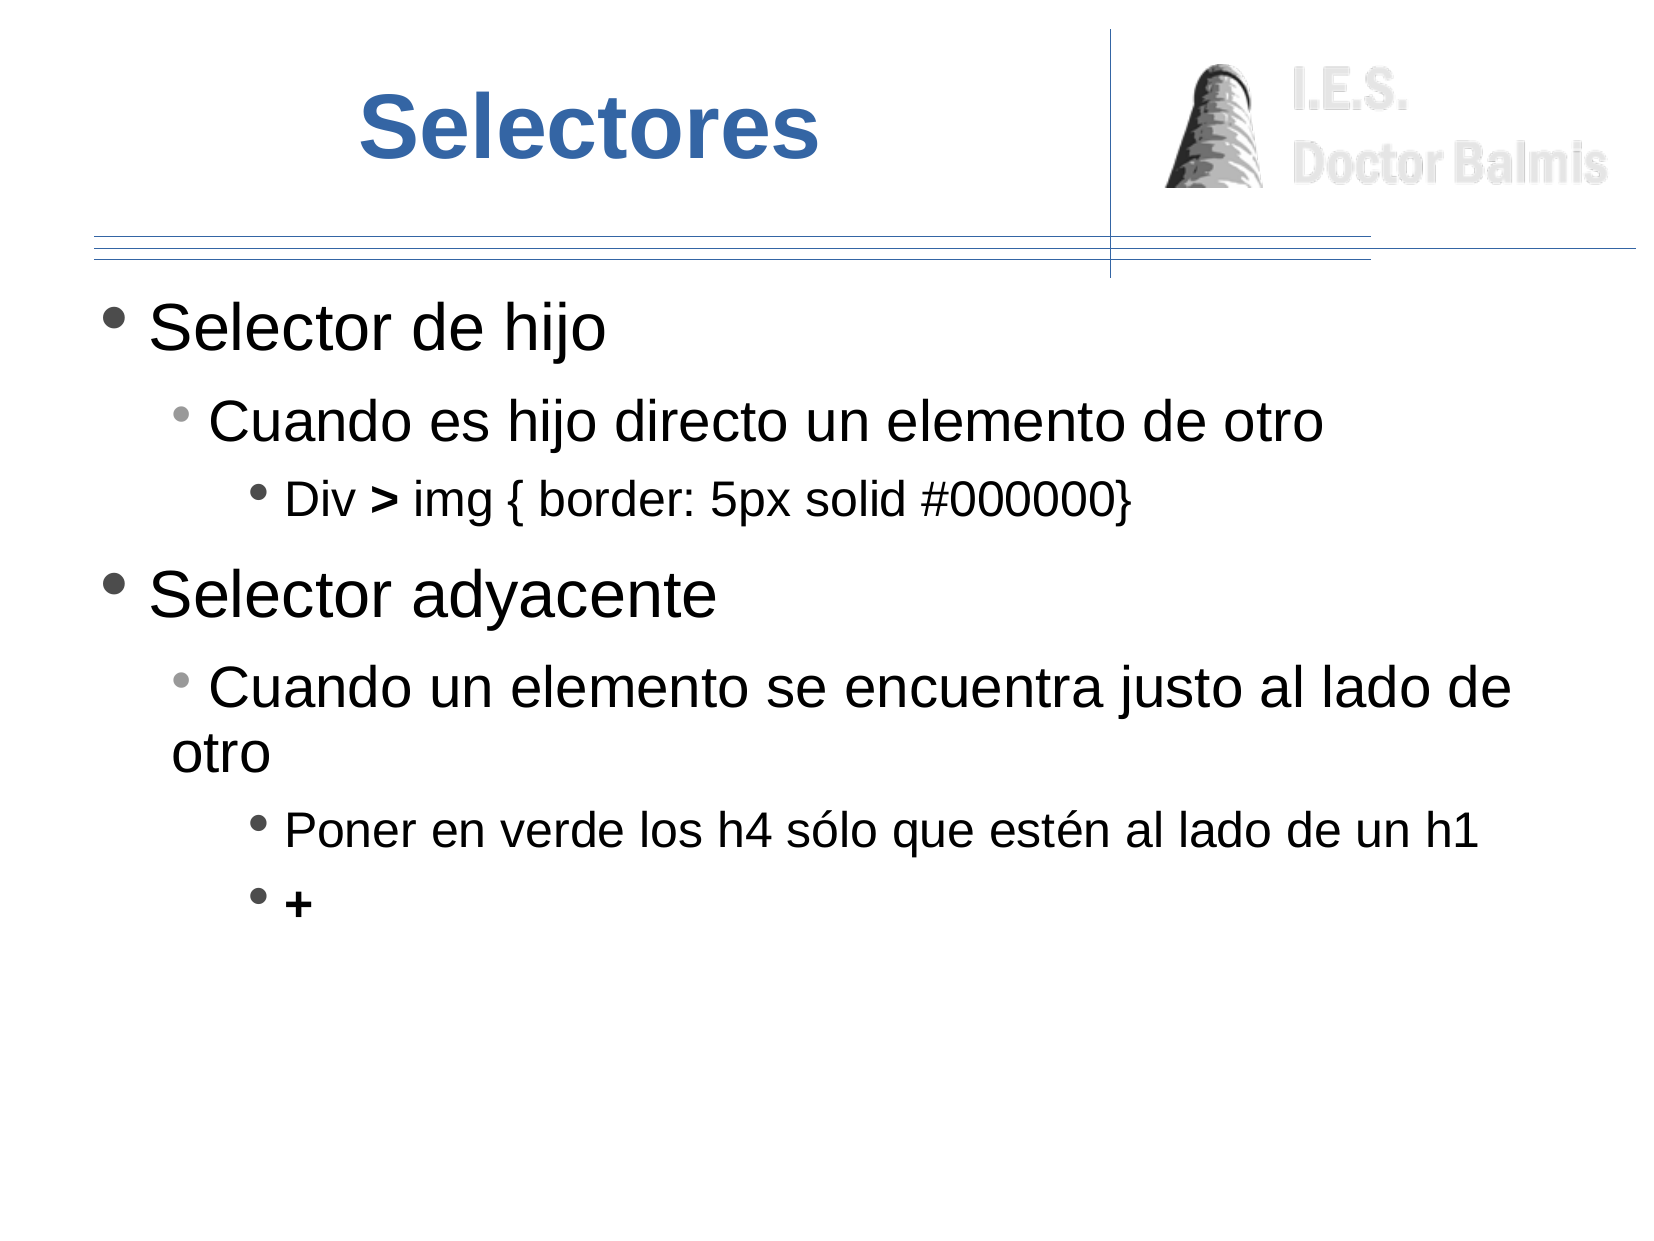

# Selectores
 Selector de hijo
 Cuando es hijo directo un elemento de otro
 Div > img { border: 5px solid #000000}
 Selector adyacente
 Cuando un elemento se encuentra justo al lado de otro
 Poner en verde los h4 sólo que estén al lado de un h1
 +